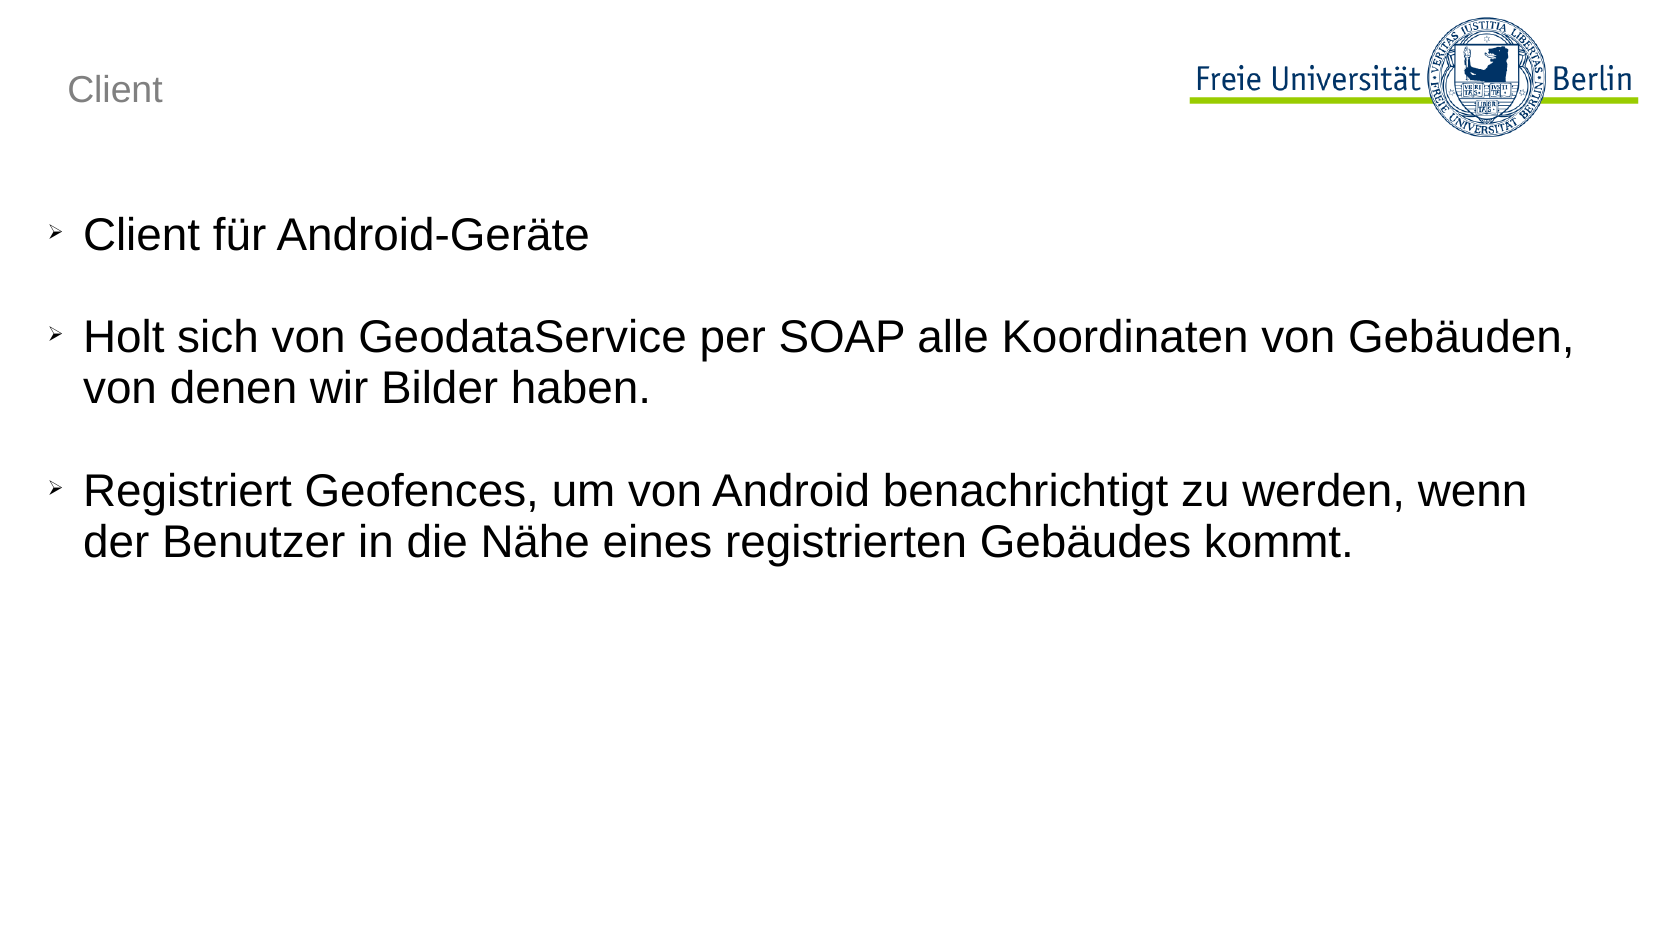

Client
Client für Android-Geräte
Holt sich von GeodataService per SOAP alle Koordinaten von Gebäuden,
von denen wir Bilder haben.
Registriert Geofences, um von Android benachrichtigt zu werden, wenn
der Benutzer in die Nähe eines registrierten Gebäudes kommt.